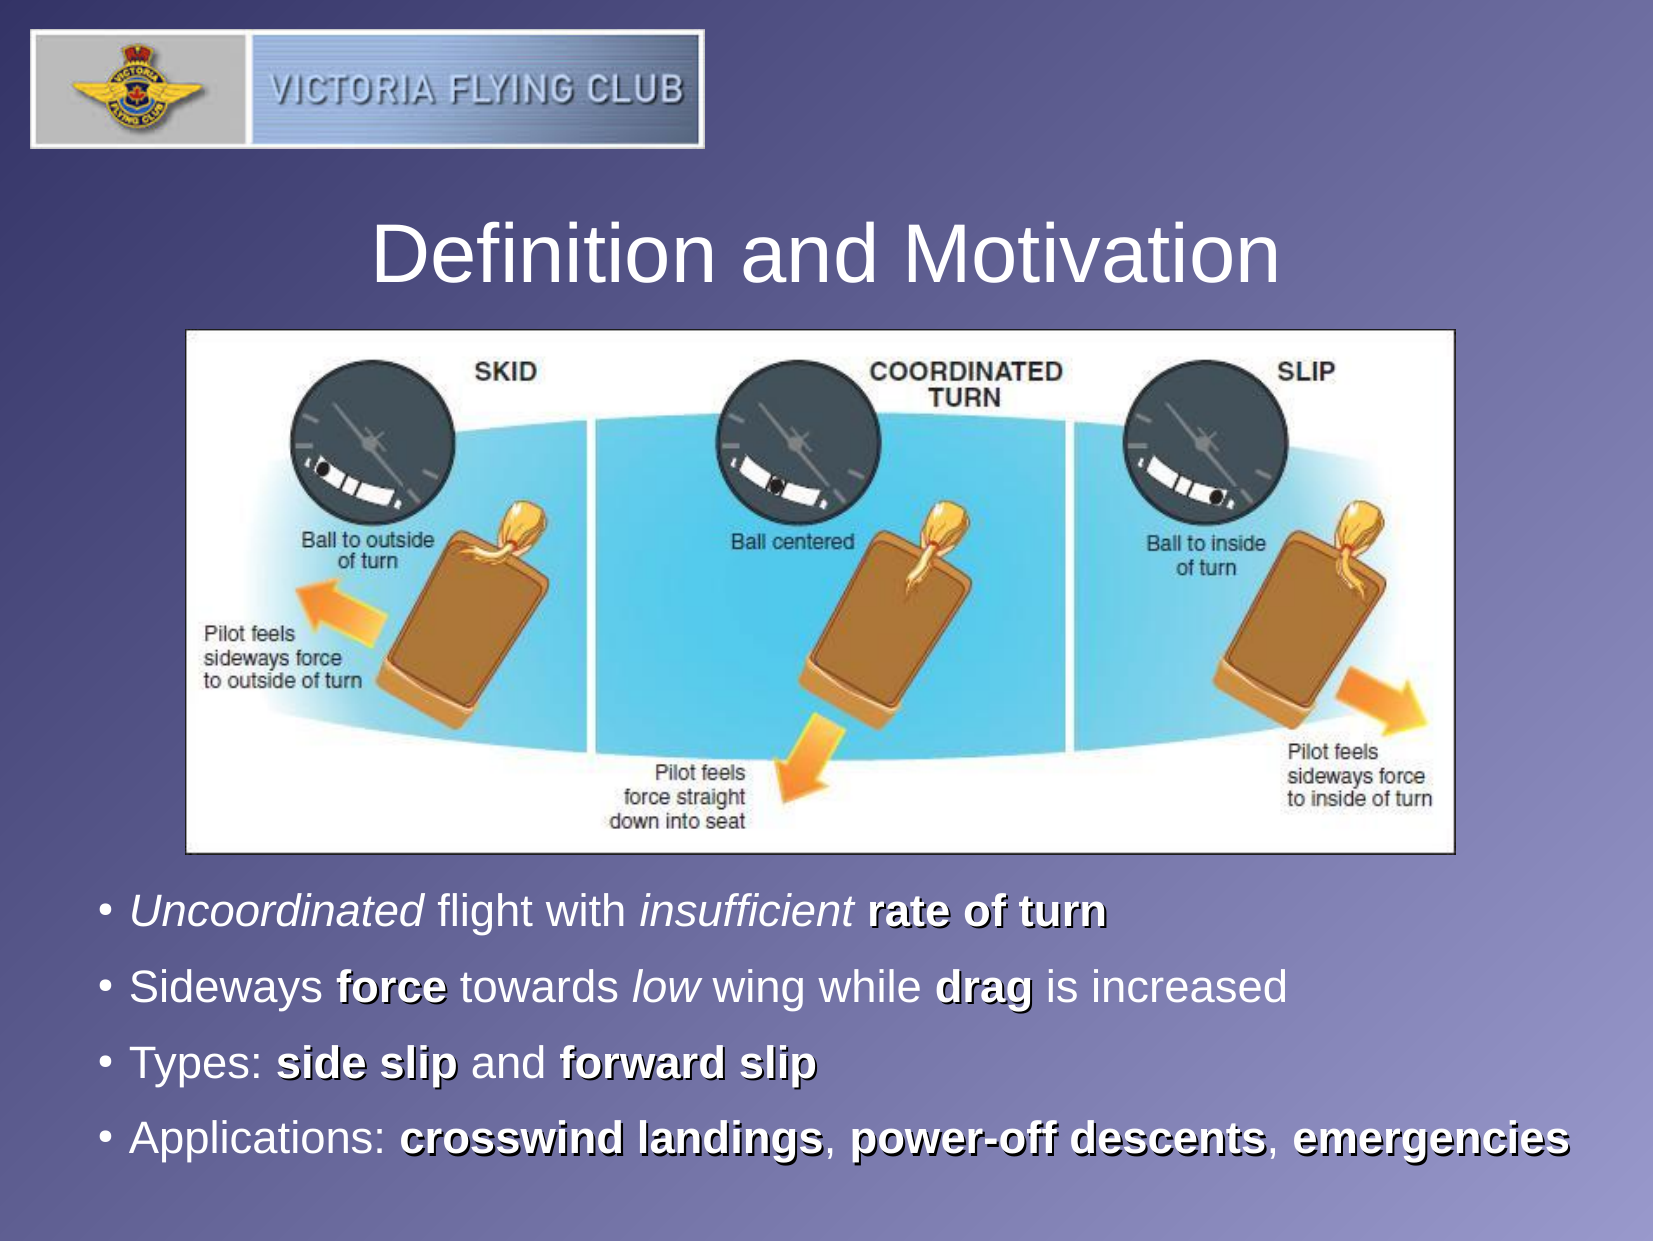

Definition and Motivation
# Uncoordinated flight with insufficient rate of turn
Sideways force towards low wing while drag is increased
Types: side slip and forward slip
Applications: crosswind landings, power-off descents, emergencies